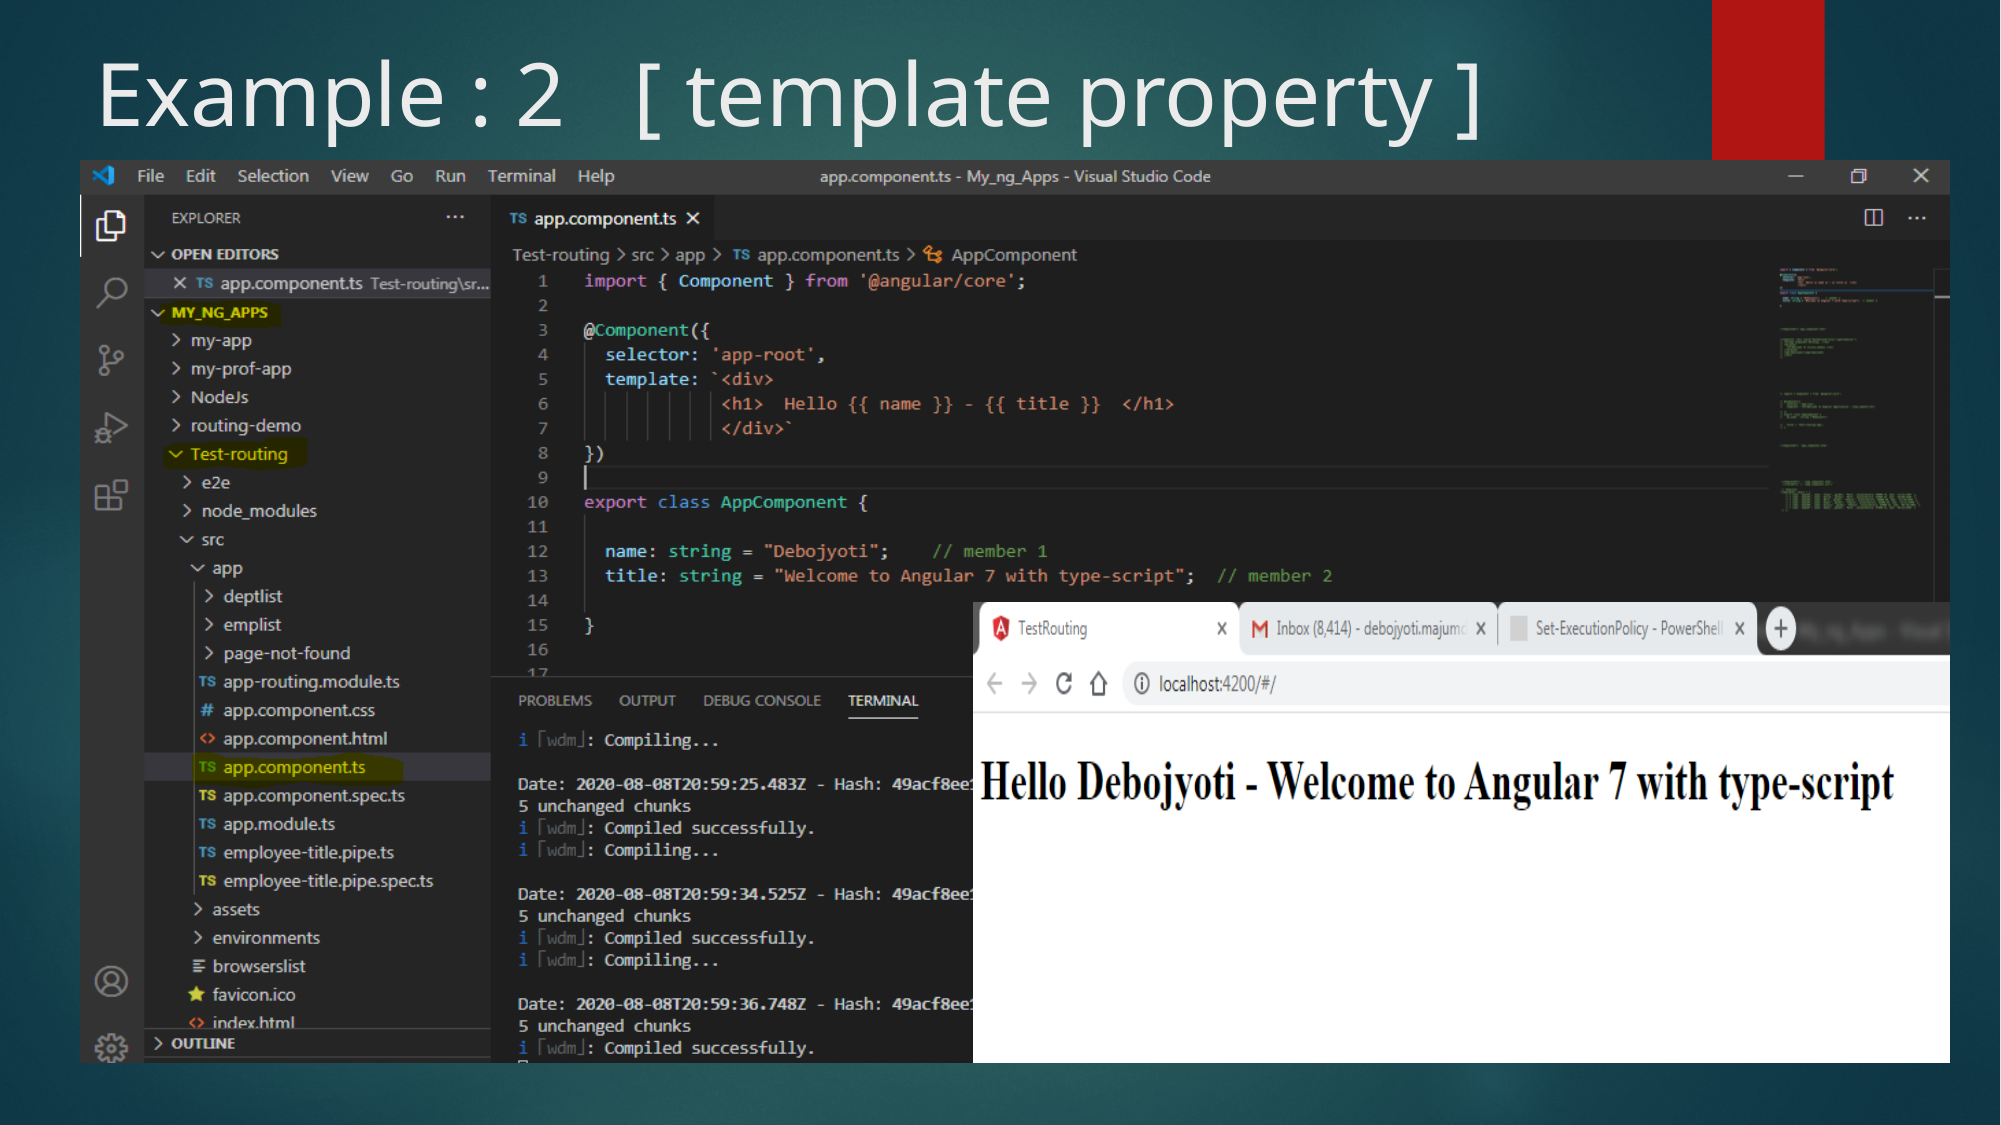

Example : 2 [ template property ]